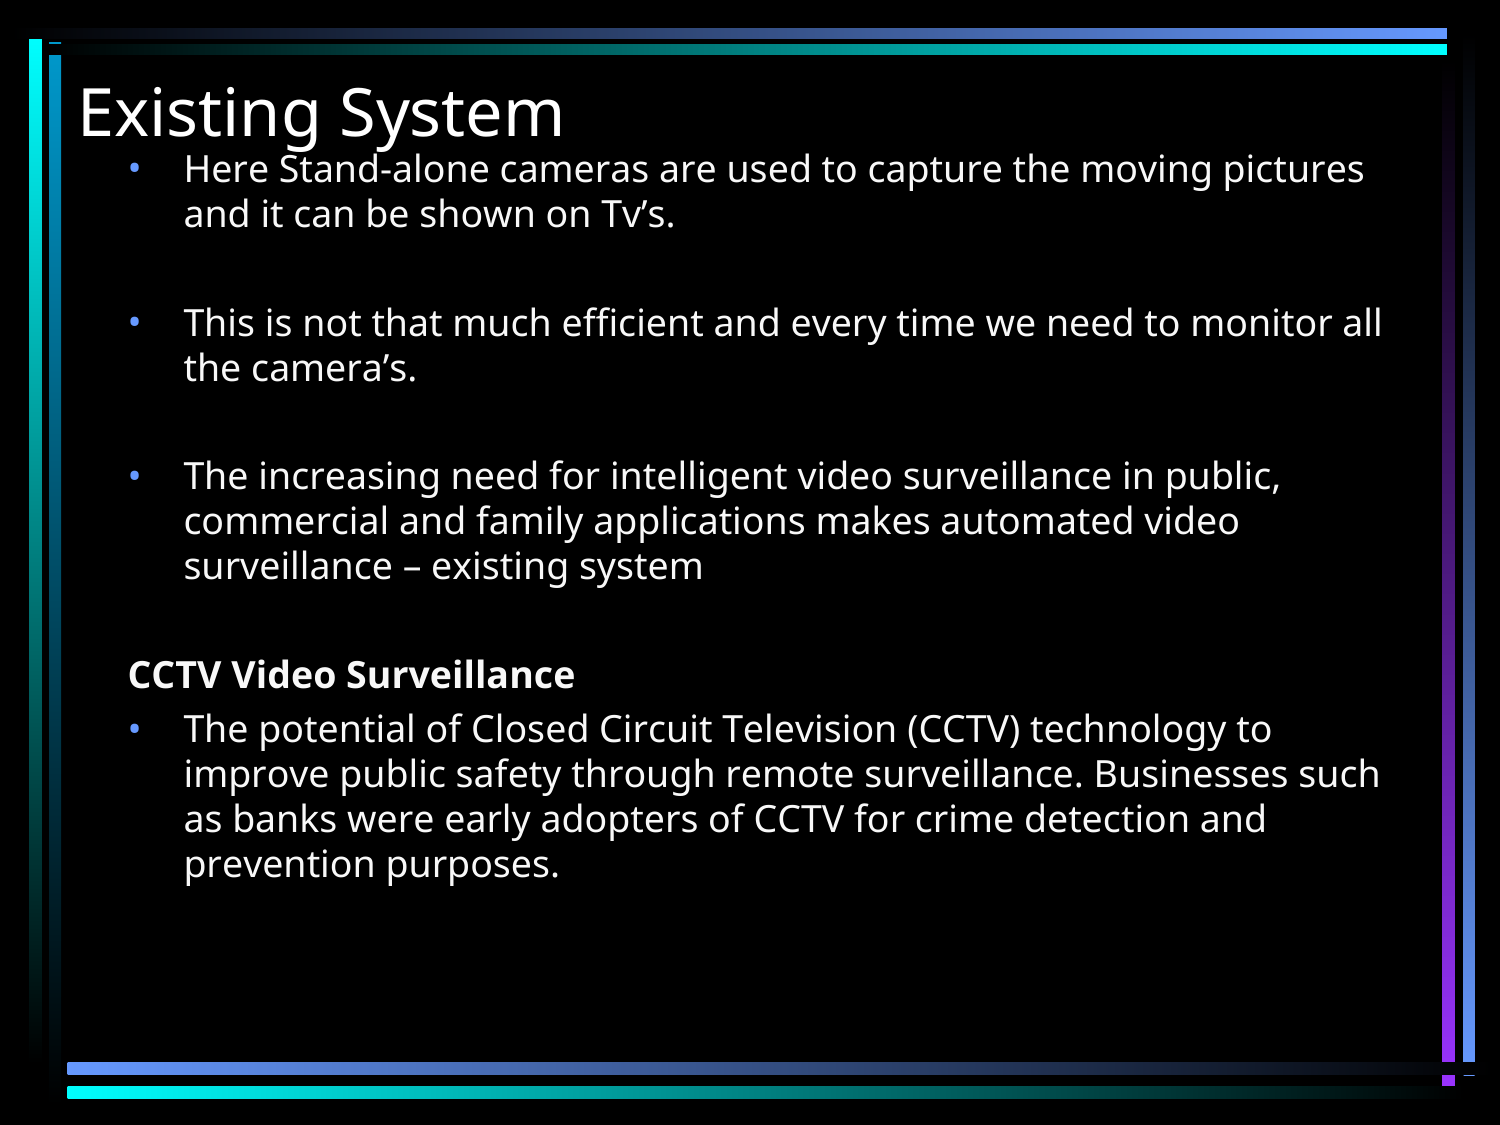

Existing System
Here Stand-alone cameras are used to capture the moving pictures and it can be shown on Tv’s.
This is not that much efficient and every time we need to monitor all the camera’s.
The increasing need for intelligent video surveillance in public, commercial and family applications makes automated video surveillance – existing system
CCTV Video Surveillance
The potential of Closed Circuit Television (CCTV) technology to improve public safety through remote surveillance. Businesses such as banks were early adopters of CCTV for crime detection and prevention purposes.